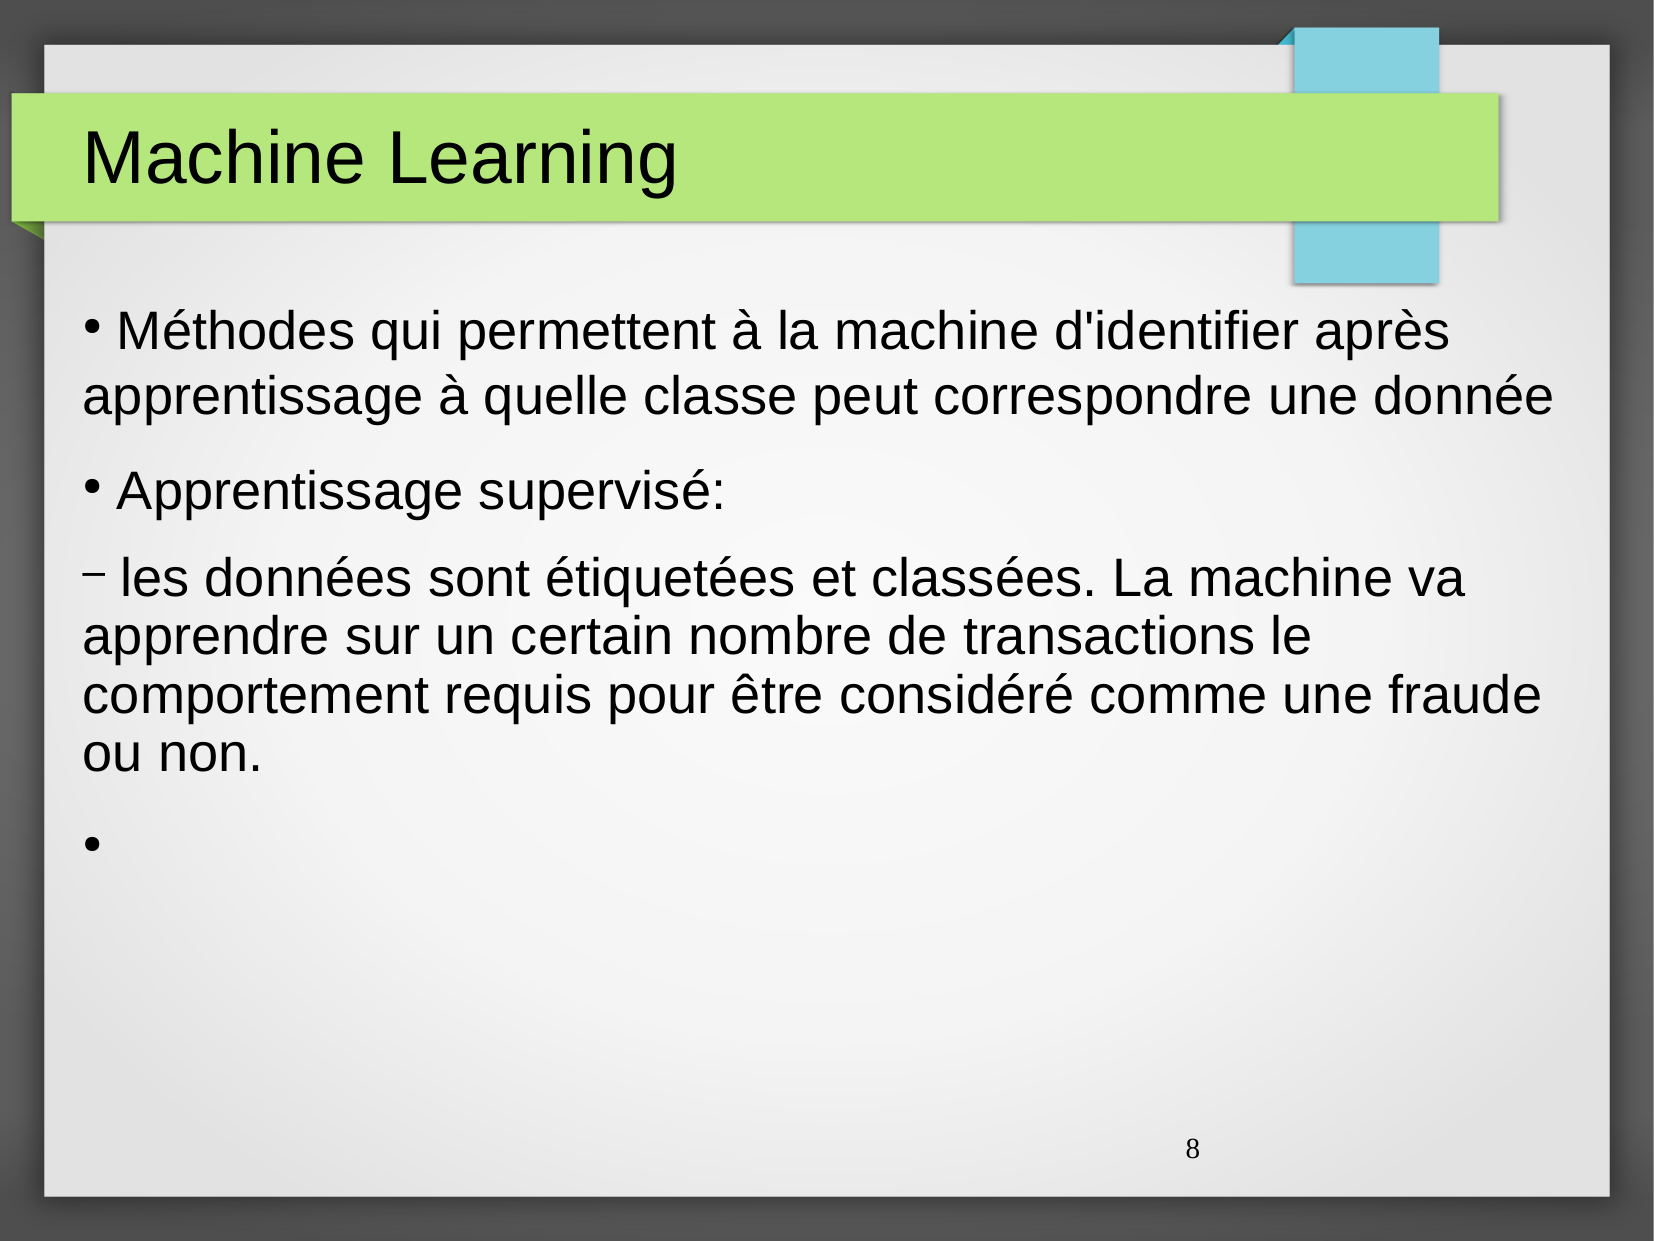

# Machine Learning
 Méthodes qui permettent à la machine d'identifier après apprentissage à quelle classe peut correspondre une donnée
 Apprentissage supervisé:
 les données sont étiquetées et classées. La machine va apprendre sur un certain nombre de transactions le comportement requis pour être considéré comme une fraude ou non.